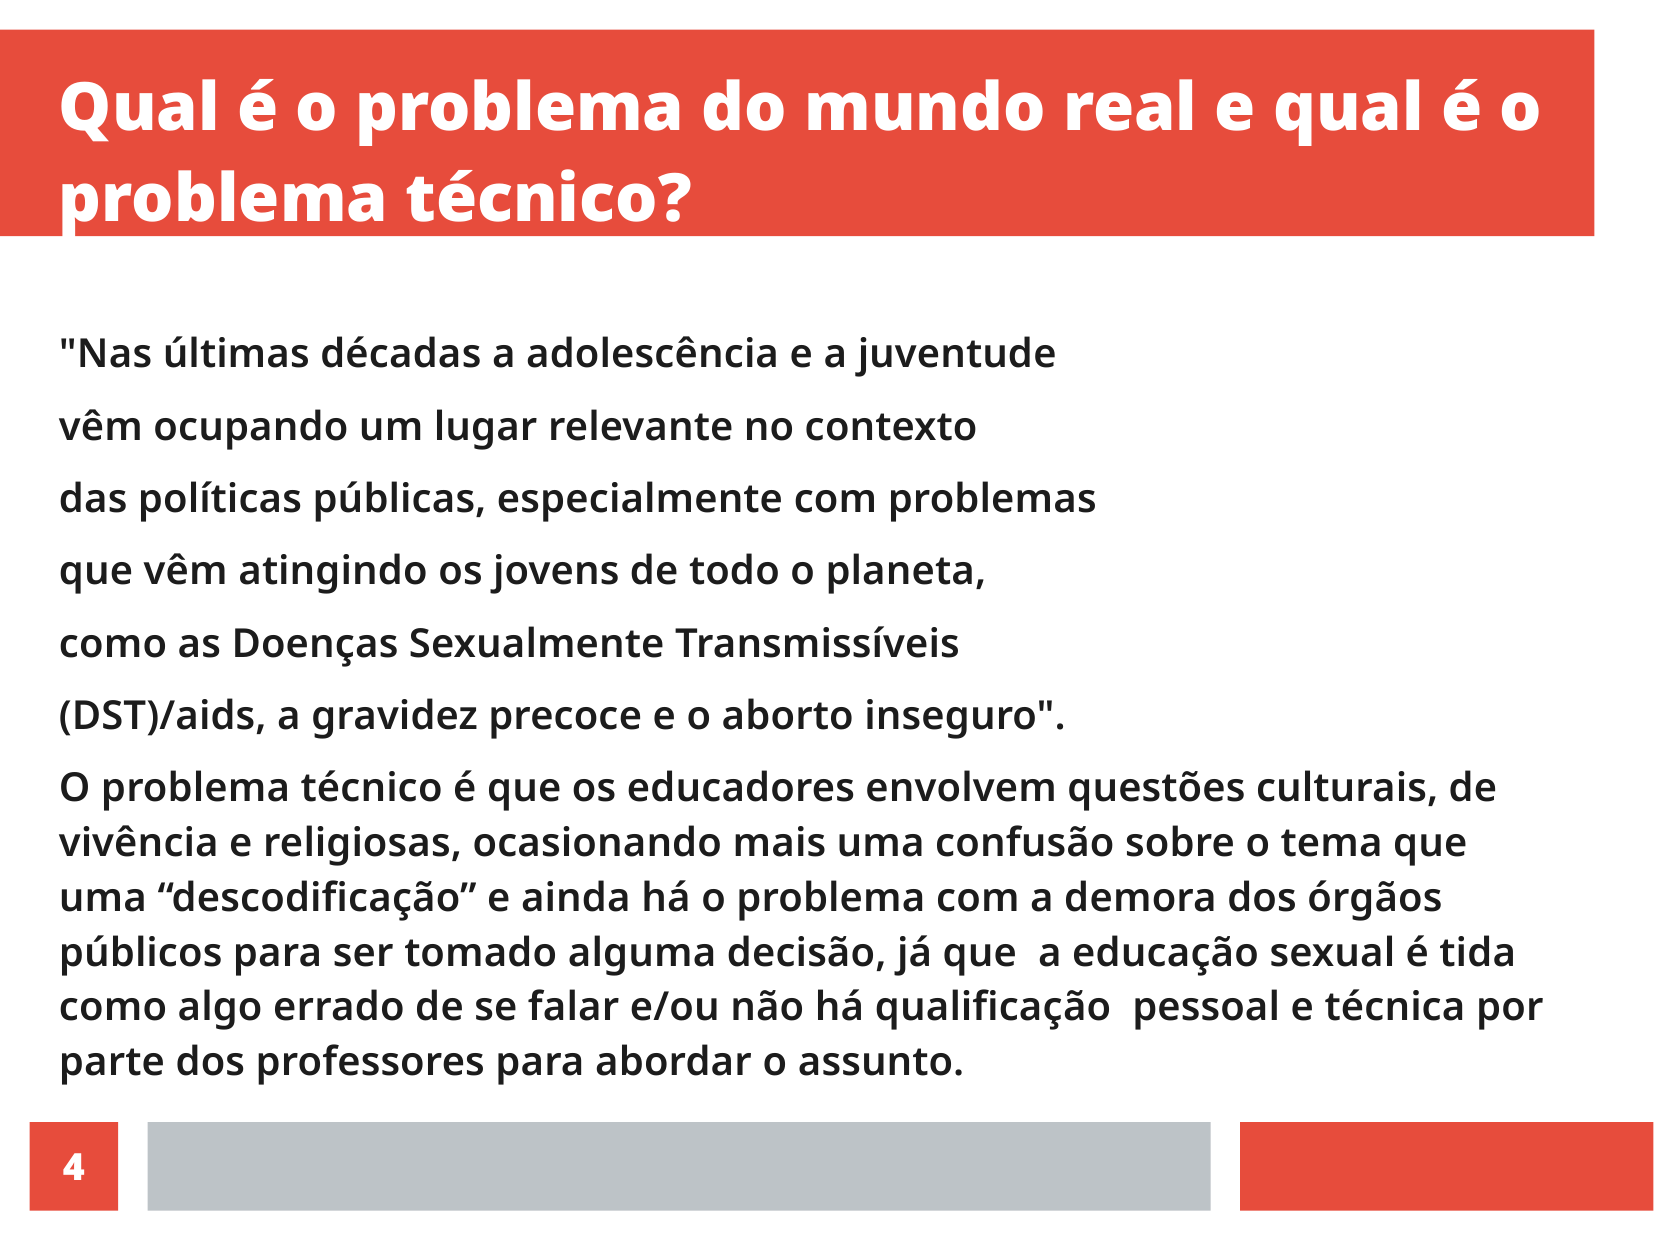

# Qual é o problema do mundo real e qual é o problema técnico?
"Nas últimas décadas a adolescência e a juventude
vêm ocupando um lugar relevante no contexto
das políticas públicas, especialmente com problemas
que vêm atingindo os jovens de todo o planeta,
como as Doenças Sexualmente Transmissíveis
(DST)/aids, a gravidez precoce e o aborto inseguro".
O problema técnico é que os educadores envolvem questões culturais, de vivência e religiosas, ocasionando mais uma confusão sobre o tema que uma “descodificação” e ainda há o problema com a demora dos órgãos públicos para ser tomado alguma decisão, já que a educação sexual é tida como algo errado de se falar e/ou não há qualificação pessoal e técnica por parte dos professores para abordar o assunto.
4